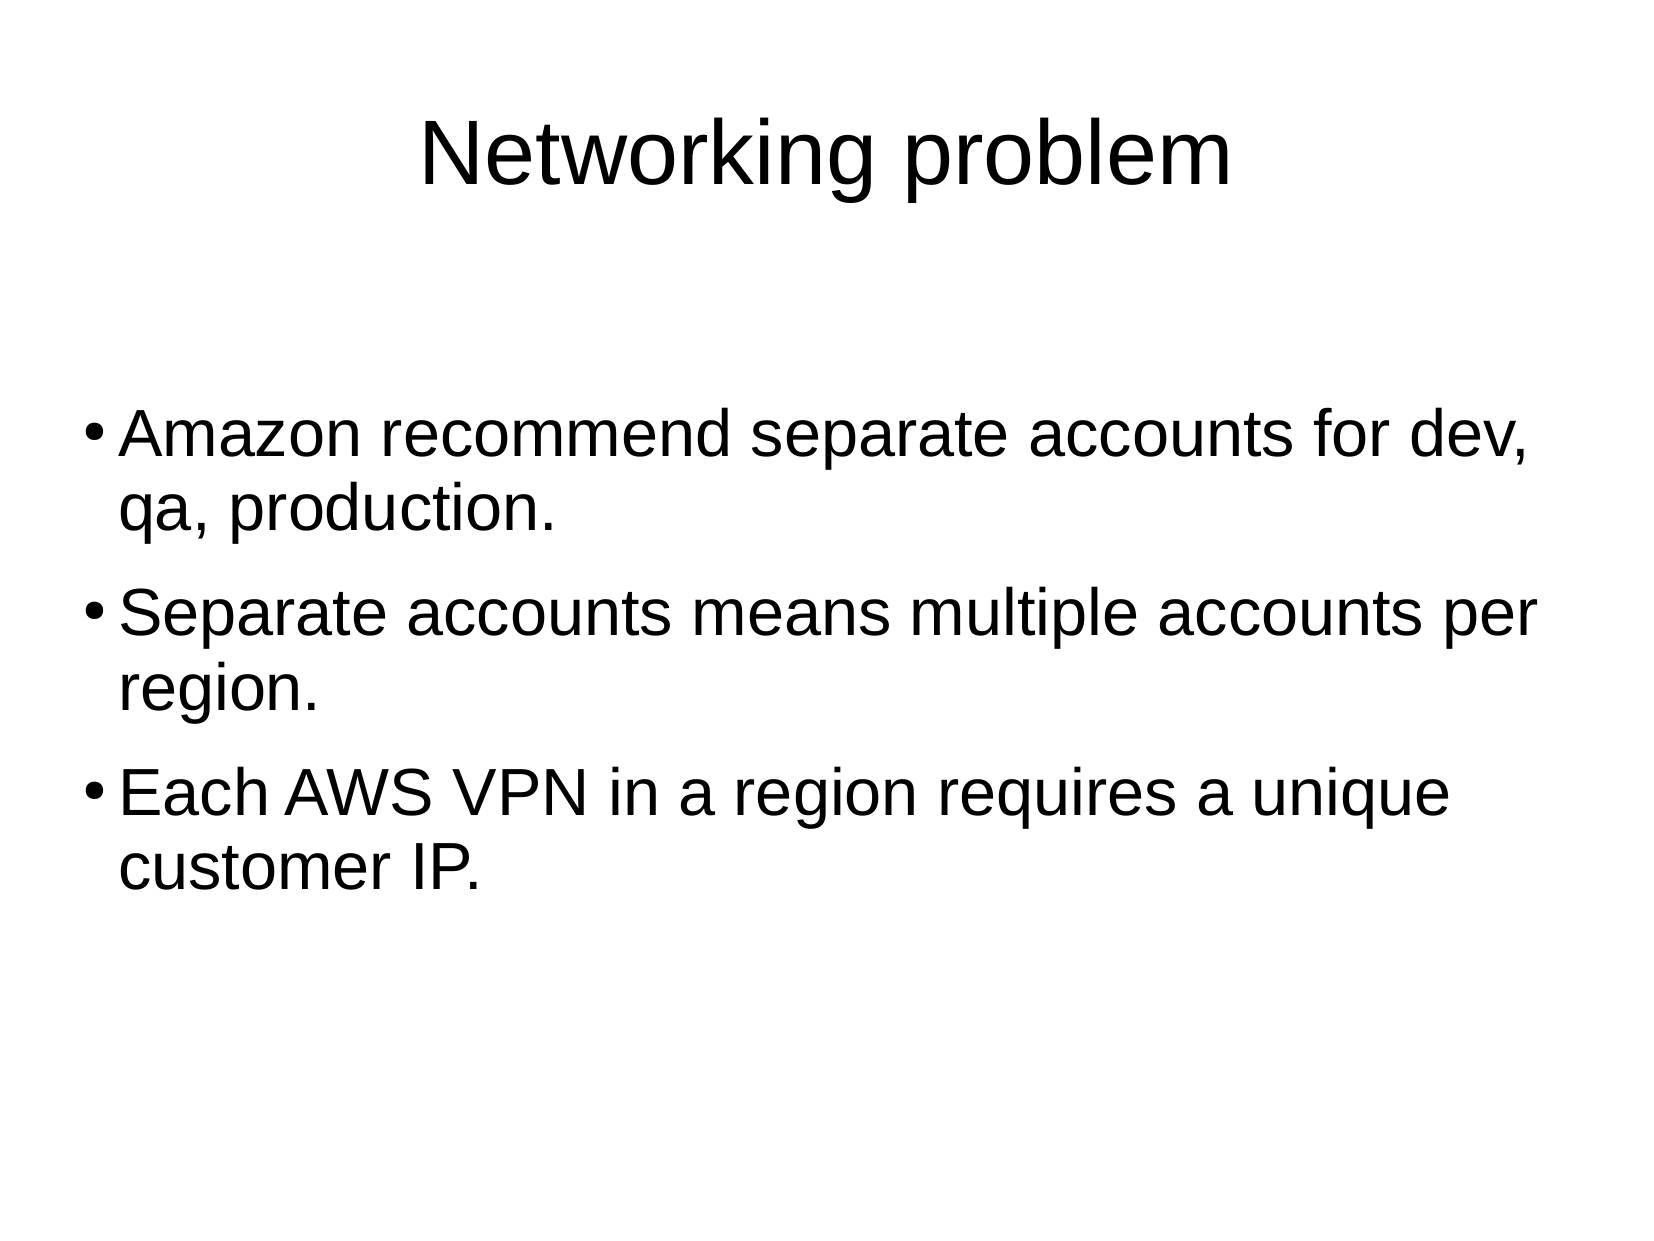

# Networking problem
Amazon recommend separate accounts for dev, qa, production.
Separate accounts means multiple accounts per region.
Each AWS VPN in a region requires a unique customer IP.